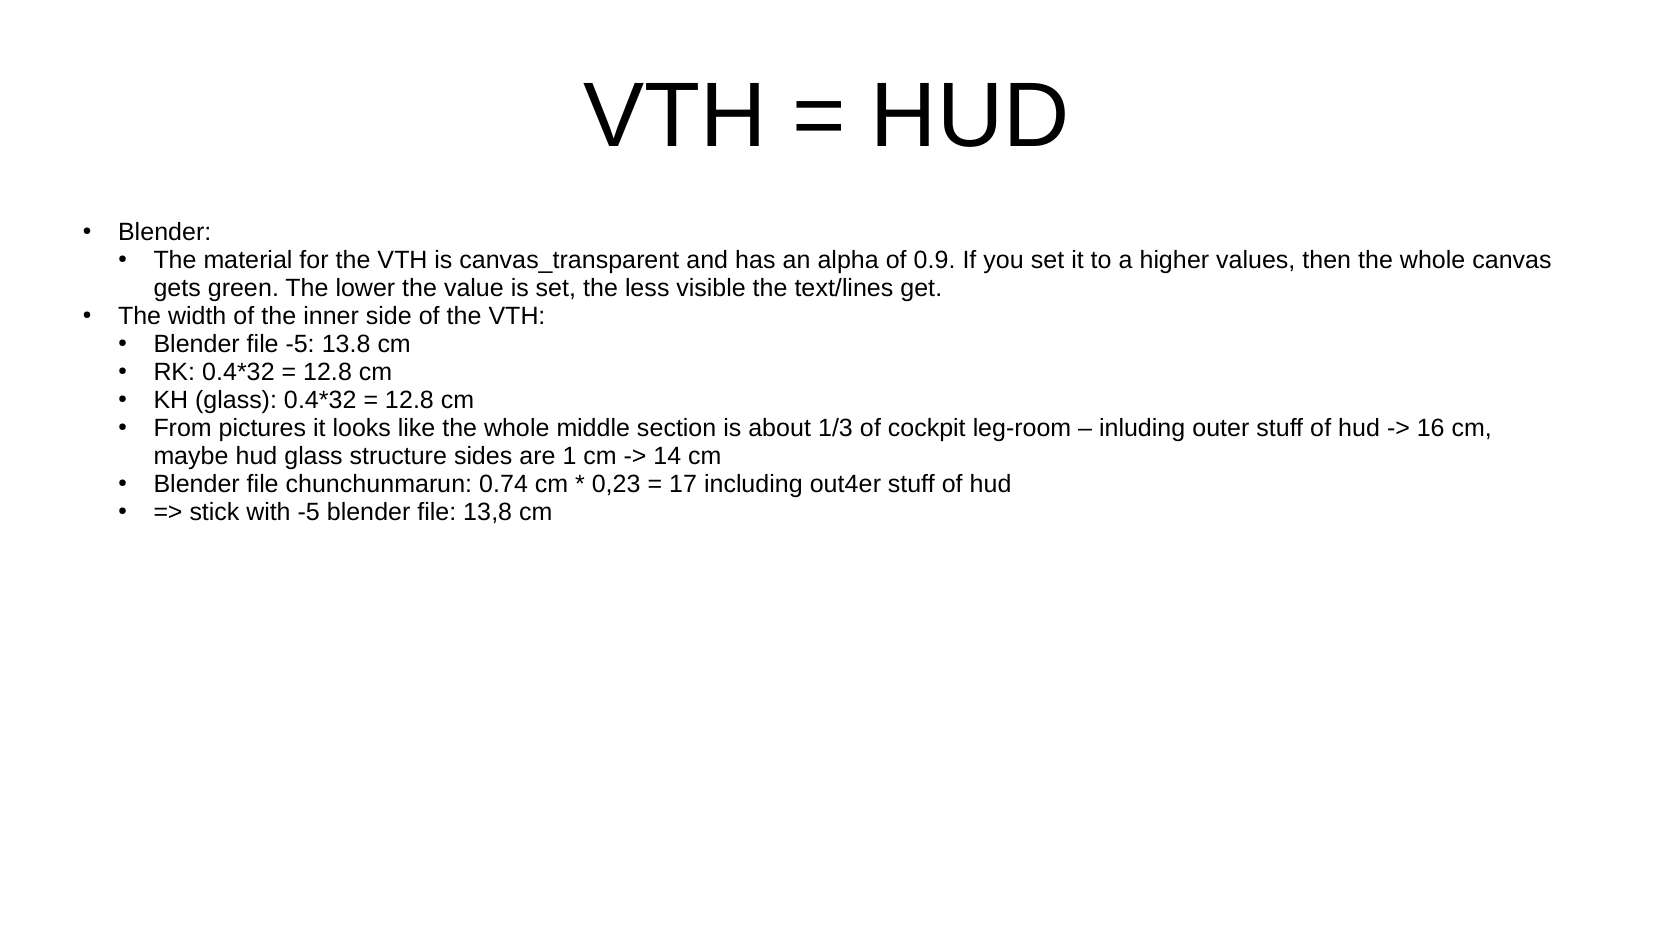

# VTH = HUD
Blender:
The material for the VTH is canvas_transparent and has an alpha of 0.9. If you set it to a higher values, then the whole canvas gets green. The lower the value is set, the less visible the text/lines get.
The width of the inner side of the VTH:
Blender file -5: 13.8 cm
RK: 0.4*32 = 12.8 cm
KH (glass): 0.4*32 = 12.8 cm
From pictures it looks like the whole middle section is about 1/3 of cockpit leg-room – inluding outer stuff of hud -> 16 cm, maybe hud glass structure sides are 1 cm -> 14 cm
Blender file chunchunmarun: 0.74 cm * 0,23 = 17 including out4er stuff of hud
=> stick with -5 blender file: 13,8 cm